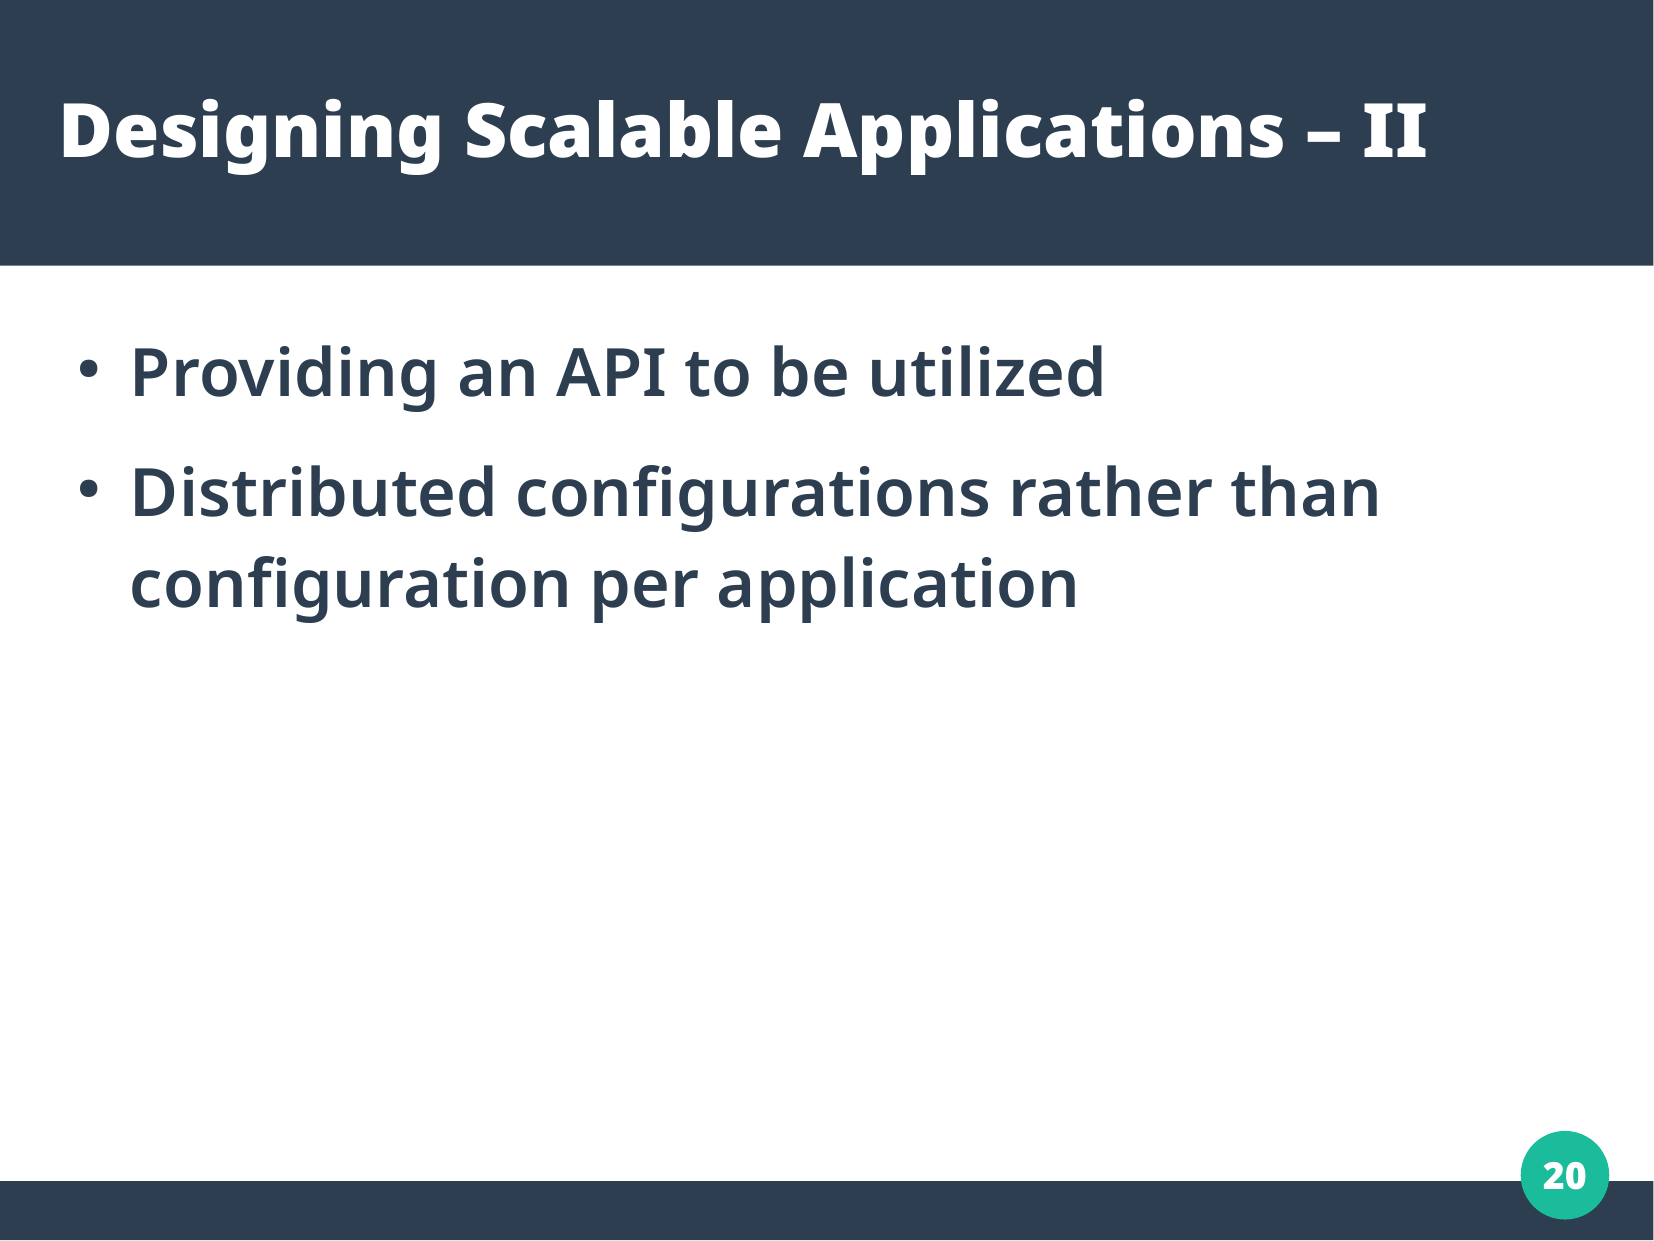

# Designing Scalable Applications – II
Providing an API to be utilized
Distributed configurations rather than configuration per application
20